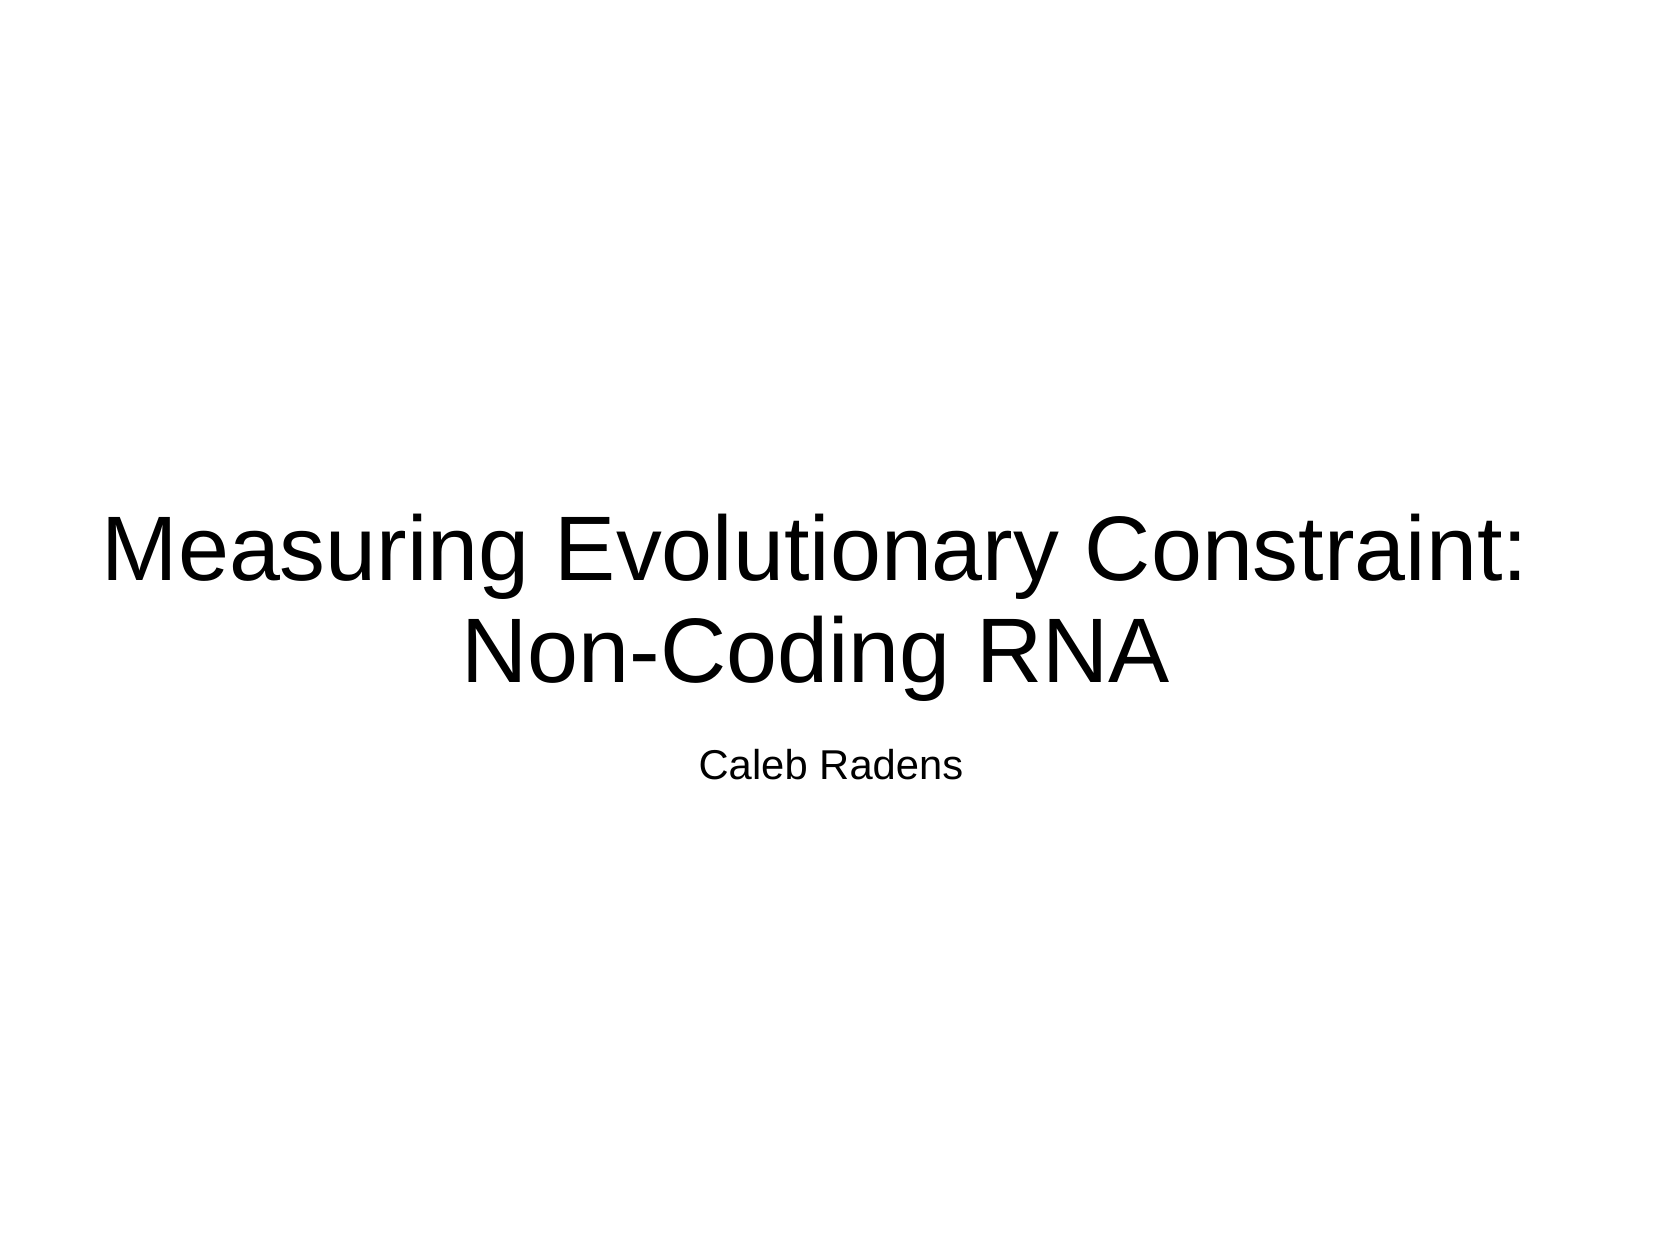

Caleb Radens
# Measuring Evolutionary Constraint: Non-Coding RNA